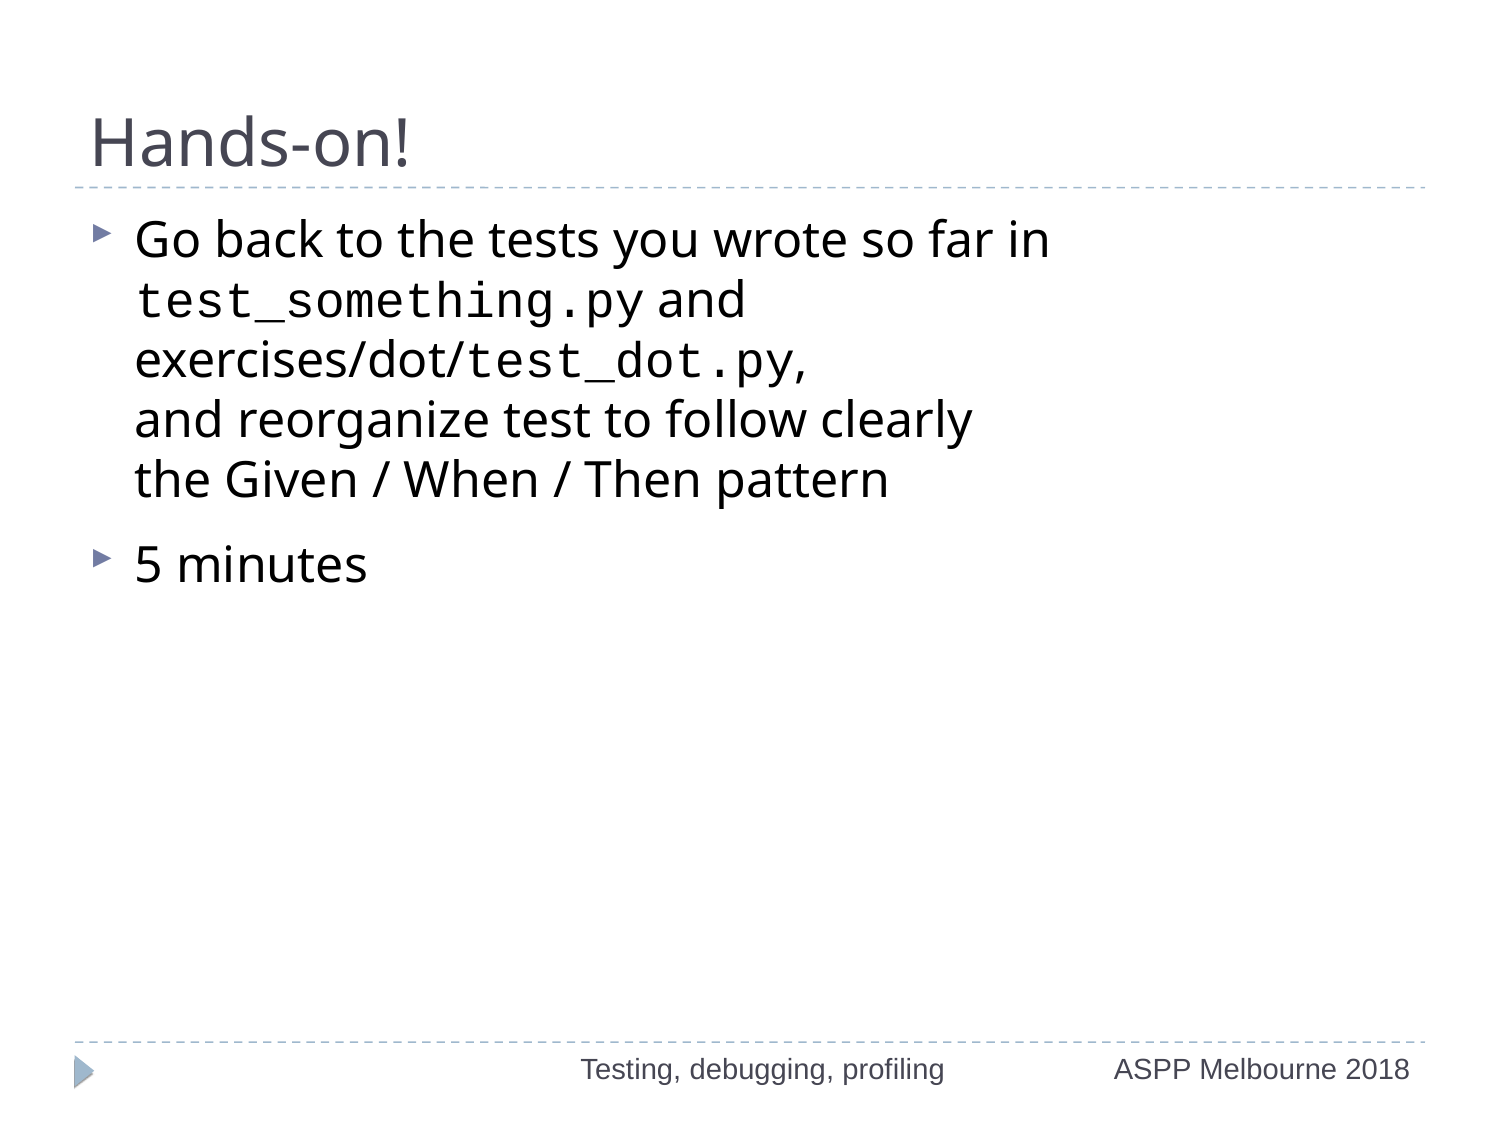

# Hands-on!
Go back to the tests you wrote so far in test_something.py and exercises/dot/test_dot.py,
and reorganize test to follow clearly
the Given / When / Then pattern
5 minutes
Testing, debugging, profiling
ASPP Melbourne 2018